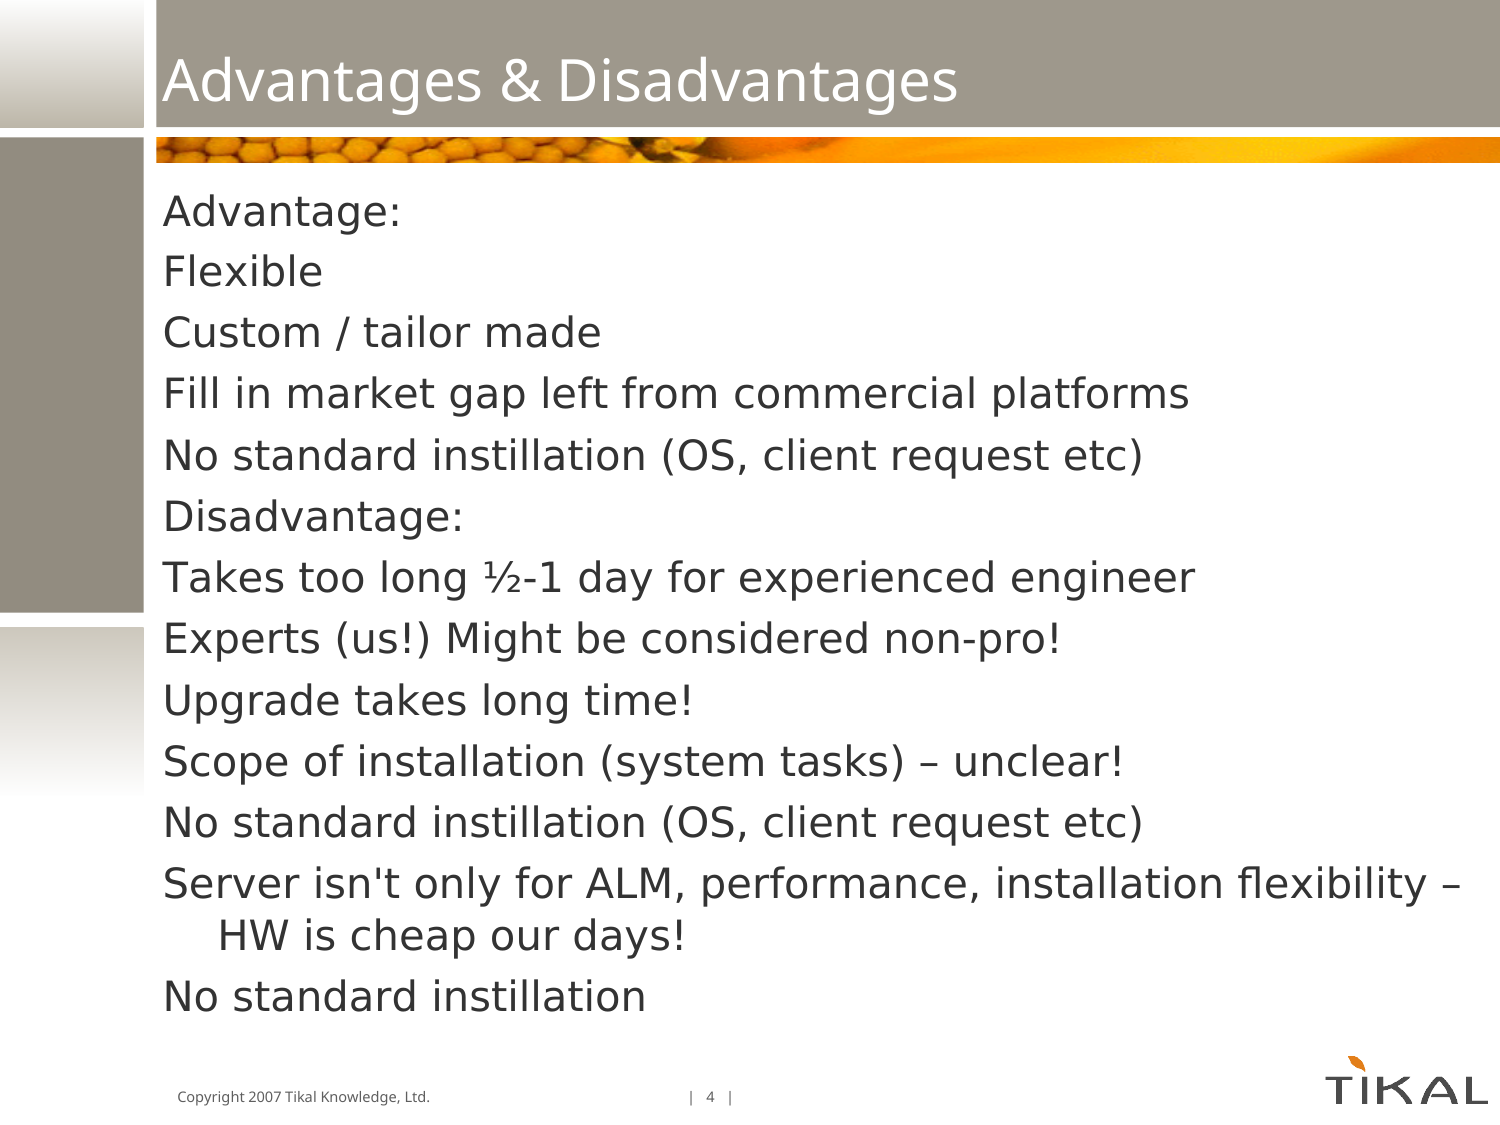

# Advantages & Disadvantages
Advantage:
Flexible
Custom / tailor made
Fill in market gap left from commercial platforms
No standard instillation (OS, client request etc)
Disadvantage:
Takes too long ½-1 day for experienced engineer
Experts (us!) Might be considered non-pro!
Upgrade takes long time!
Scope of installation (system tasks) – unclear!
No standard instillation (OS, client request etc)
Server isn't only for ALM, performance, installation flexibility – HW is cheap our days!
No standard instillation